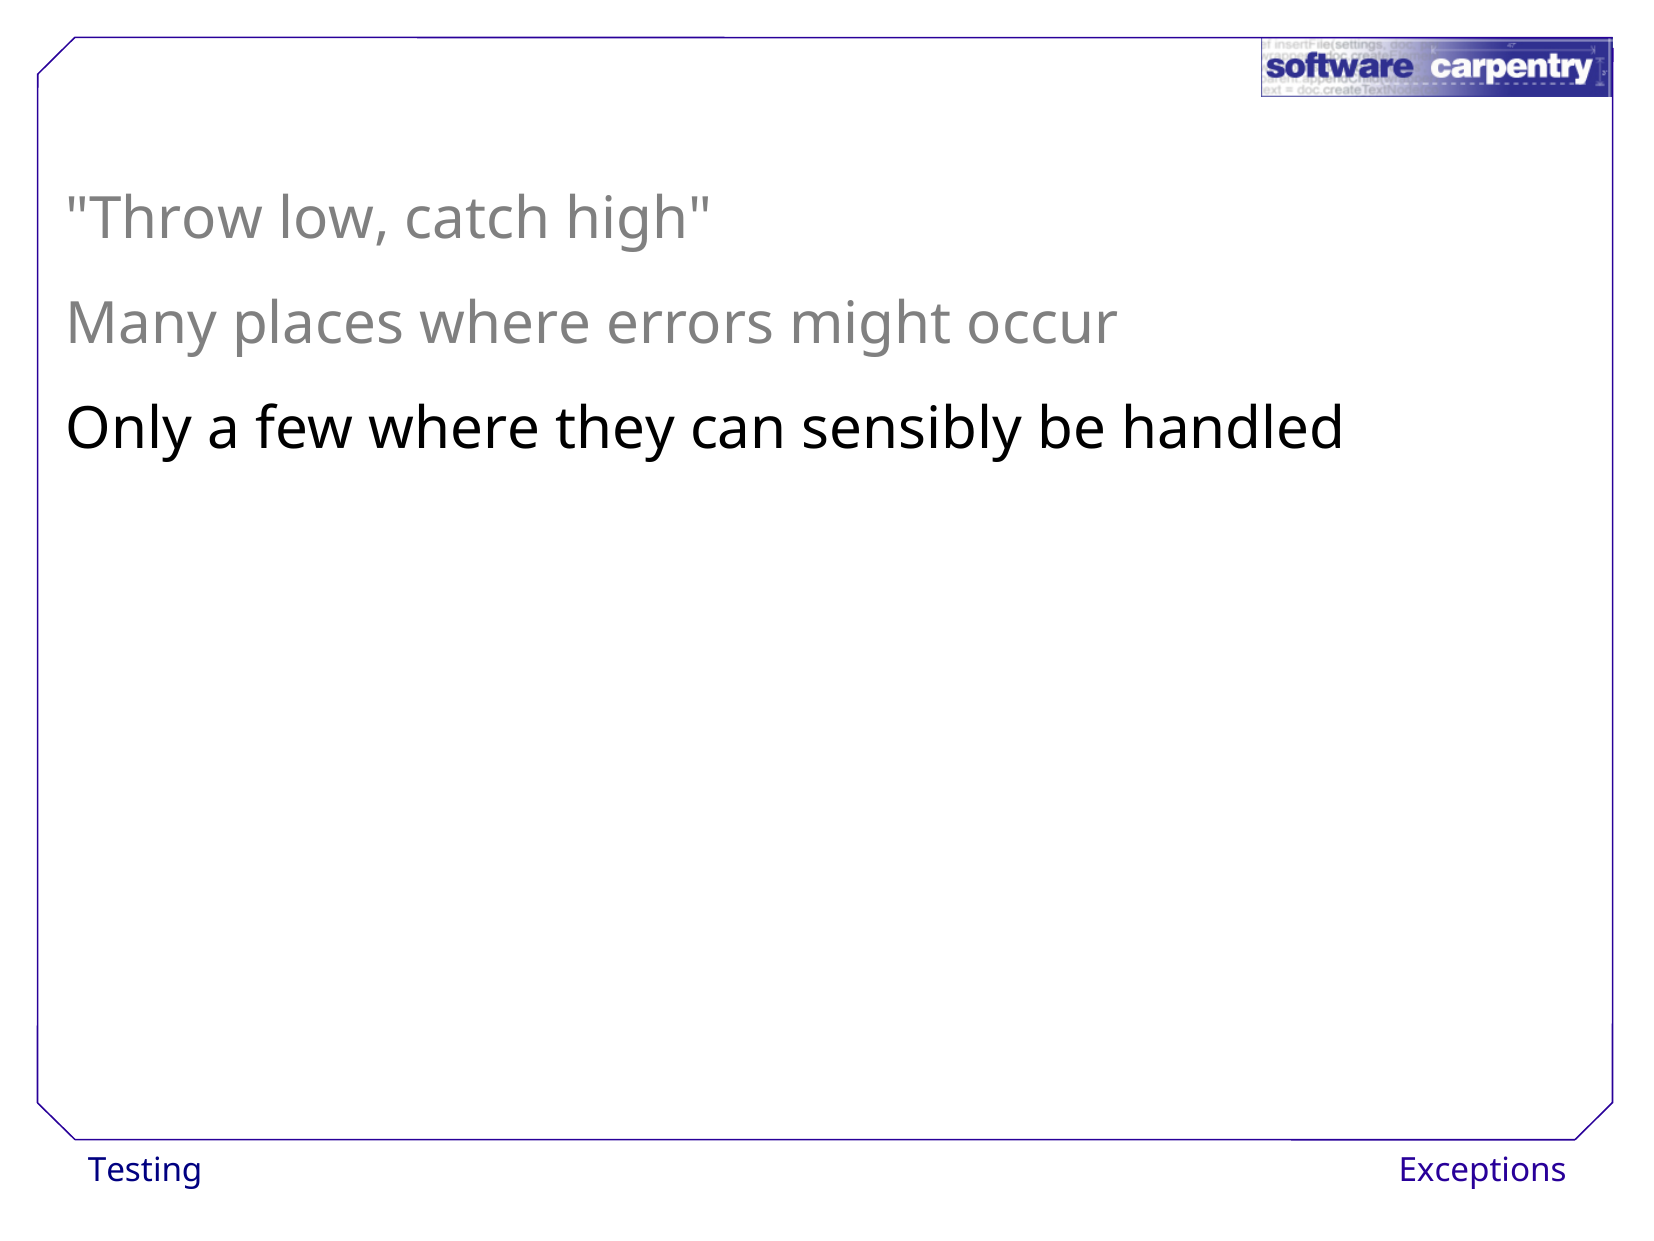

"Throw low, catch high"
Many places where errors might occur
Only a few where they can sensibly be handled